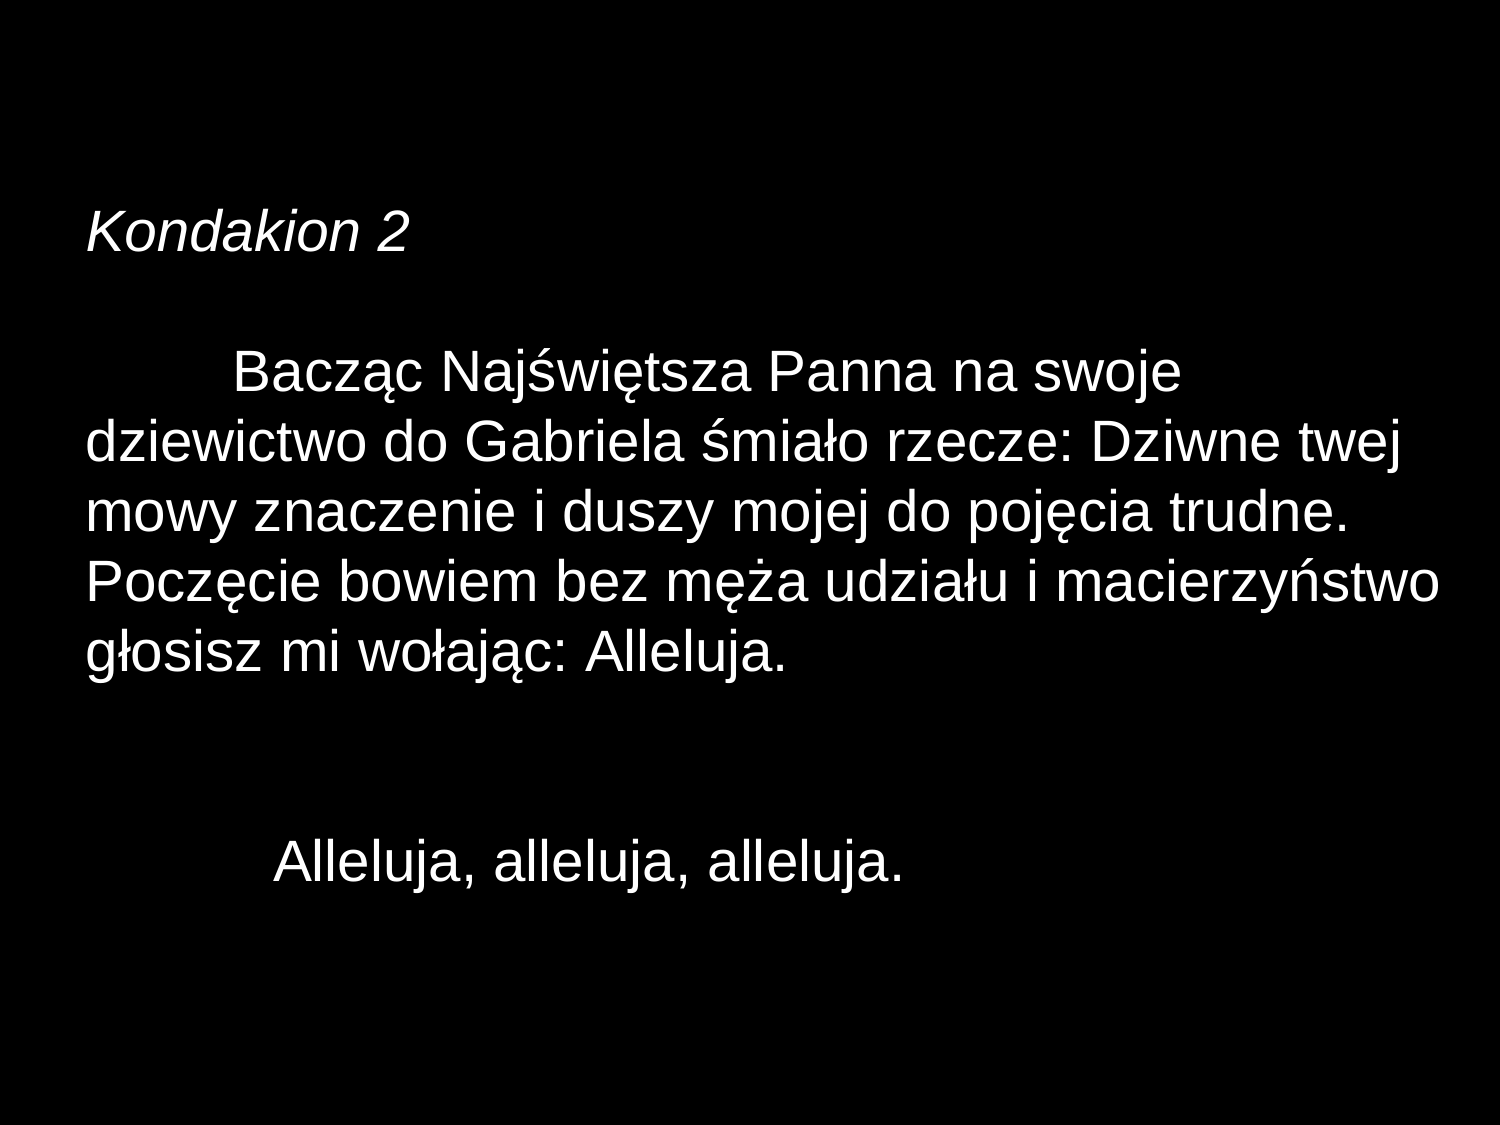

Kondakion 2
		Bacząc Najświętsza Panna na swoje dziewictwo do Gabriela śmiało rzecze: Dziwne twej mowy znaczenie i duszy mojej do pojęcia trudne. Poczęcie bowiem bez męża udziału i macierzyństwo głosisz mi wołając: Alleluja.
Alleluja, alleluja, alleluja.